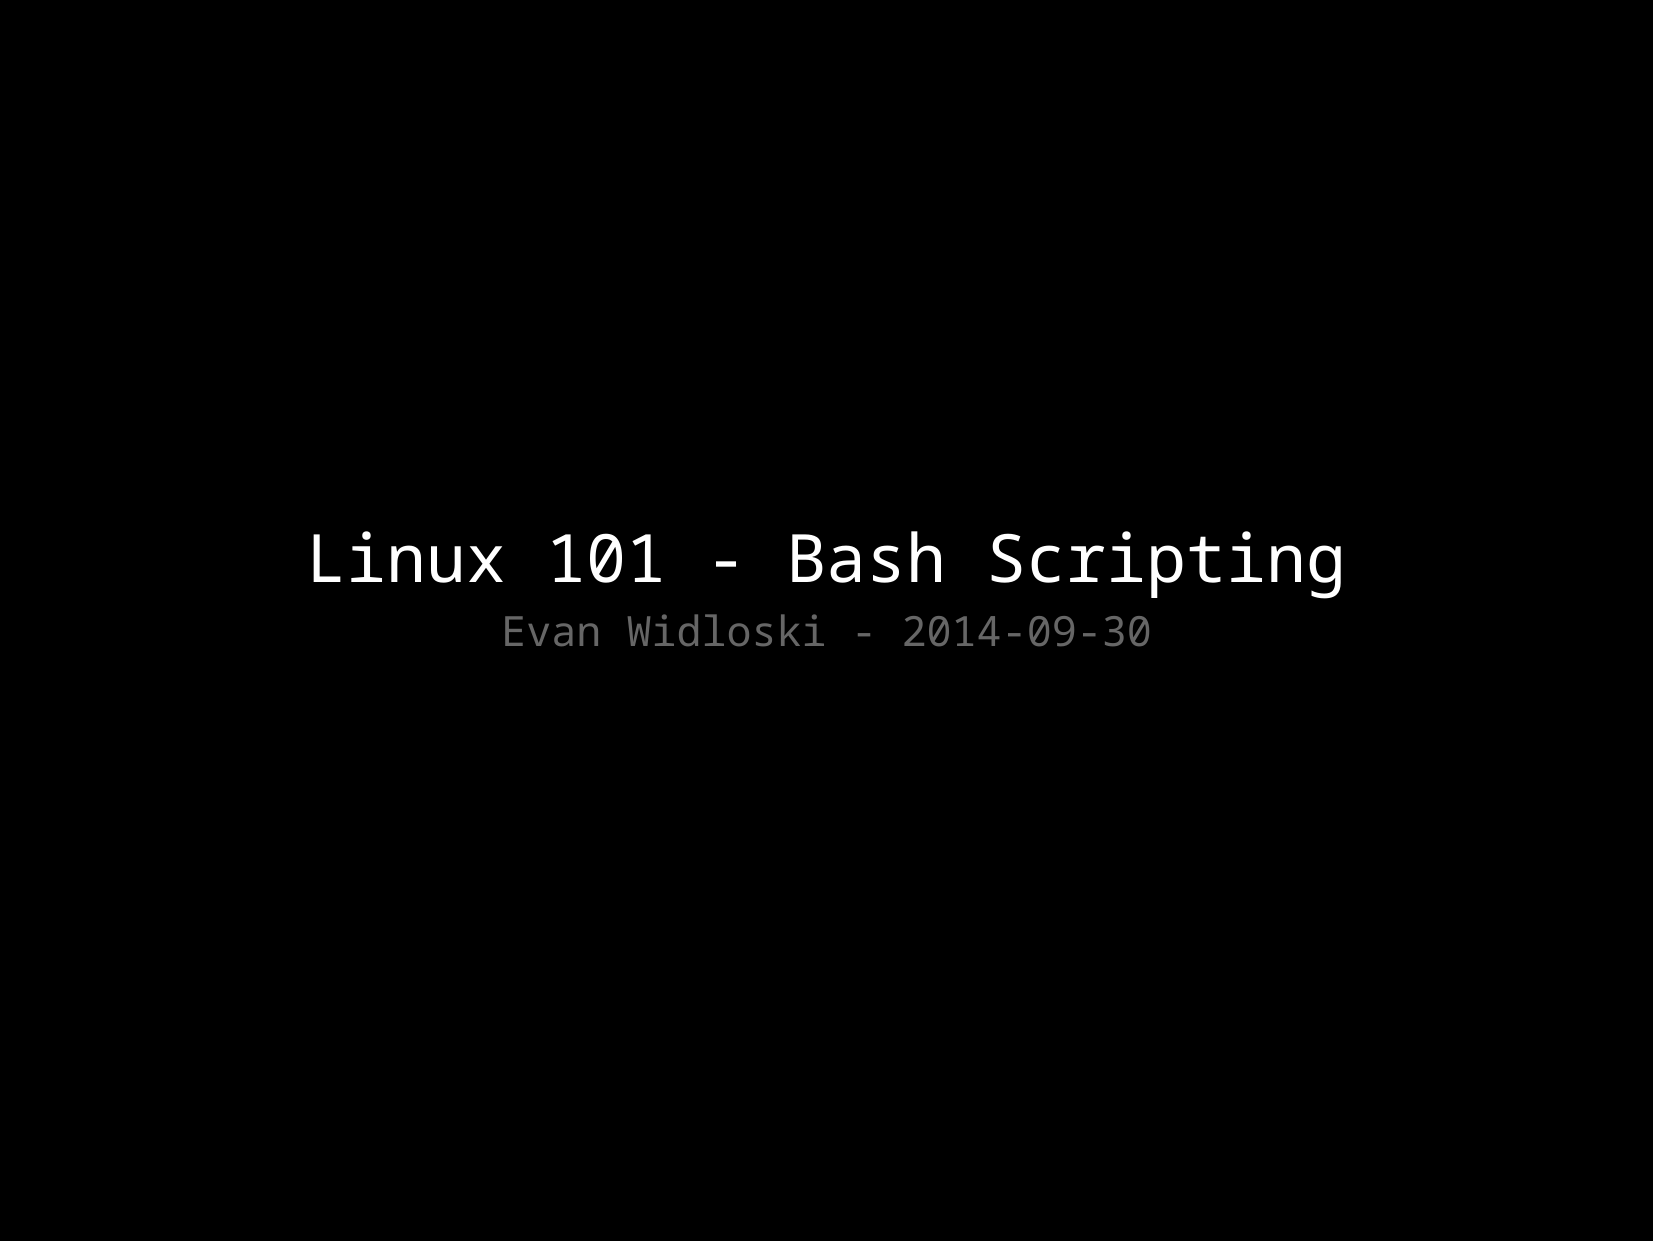

# Linux 101 - Bash Scripting
Evan Widloski - 2014-09-30